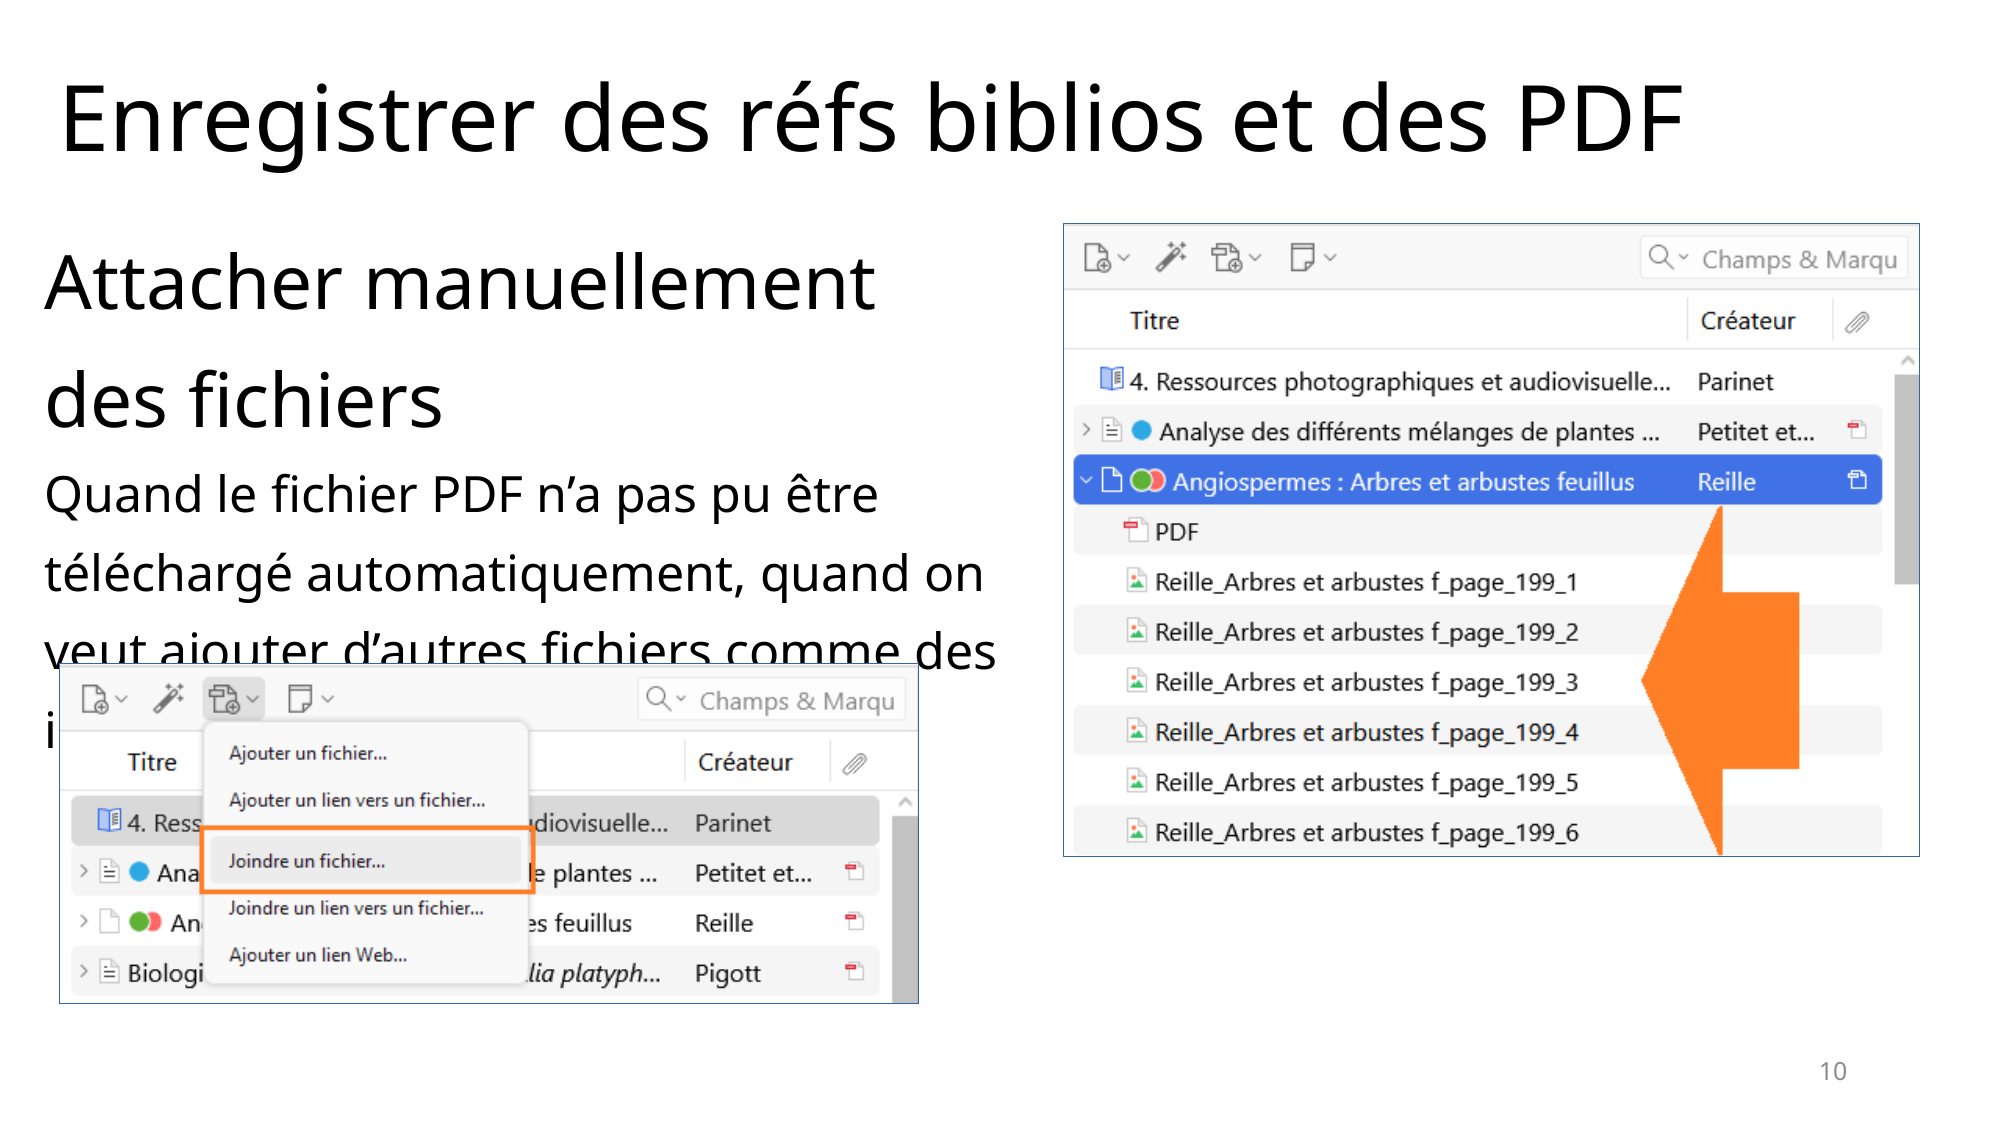

# Enregistrer des réfs biblios et des PDF
Attacher manuellement des fichiers
Quand le fichier PDF n’a pas pu être téléchargé automatiquement, quand on veut ajouter d’autres fichiers comme des images au format .jpg ou autre.
10